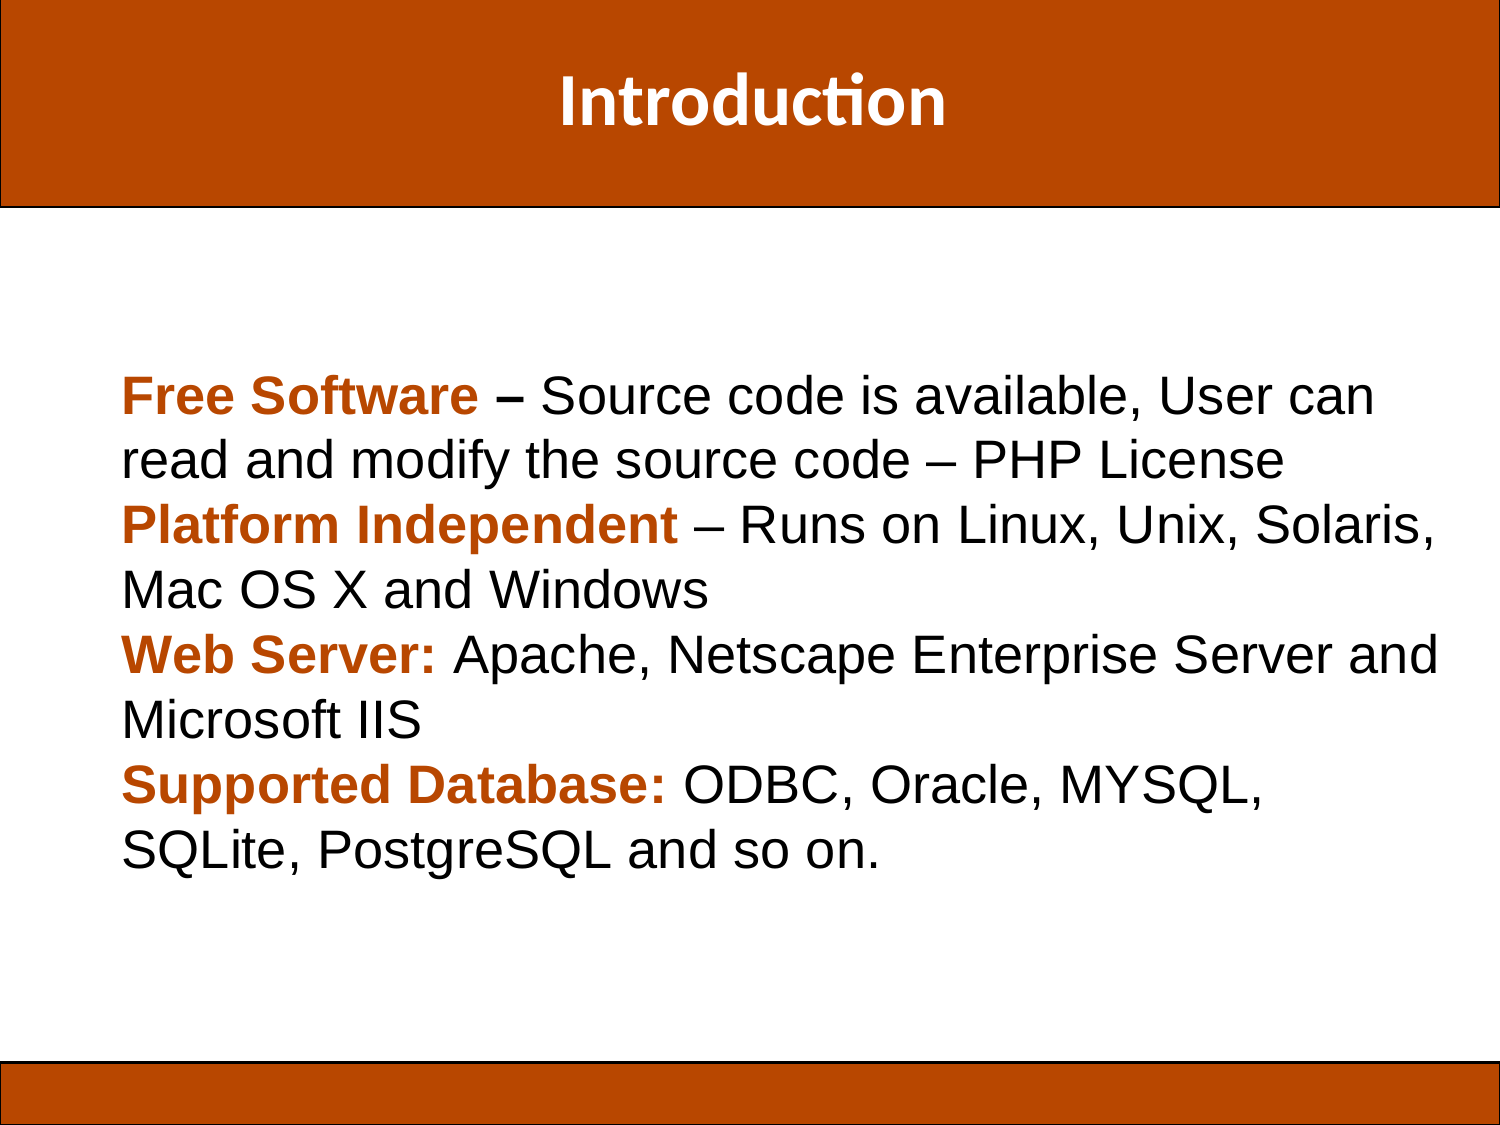

Introduction
#
Free Software – Source code is available, User can read and modify the source code – PHP License
Platform Independent – Runs on Linux, Unix, Solaris, Mac OS X and Windows
Web Server: Apache, Netscape Enterprise Server and Microsoft IIS
Supported Database: ODBC, Oracle, MYSQL, SQLite, PostgreSQL and so on.